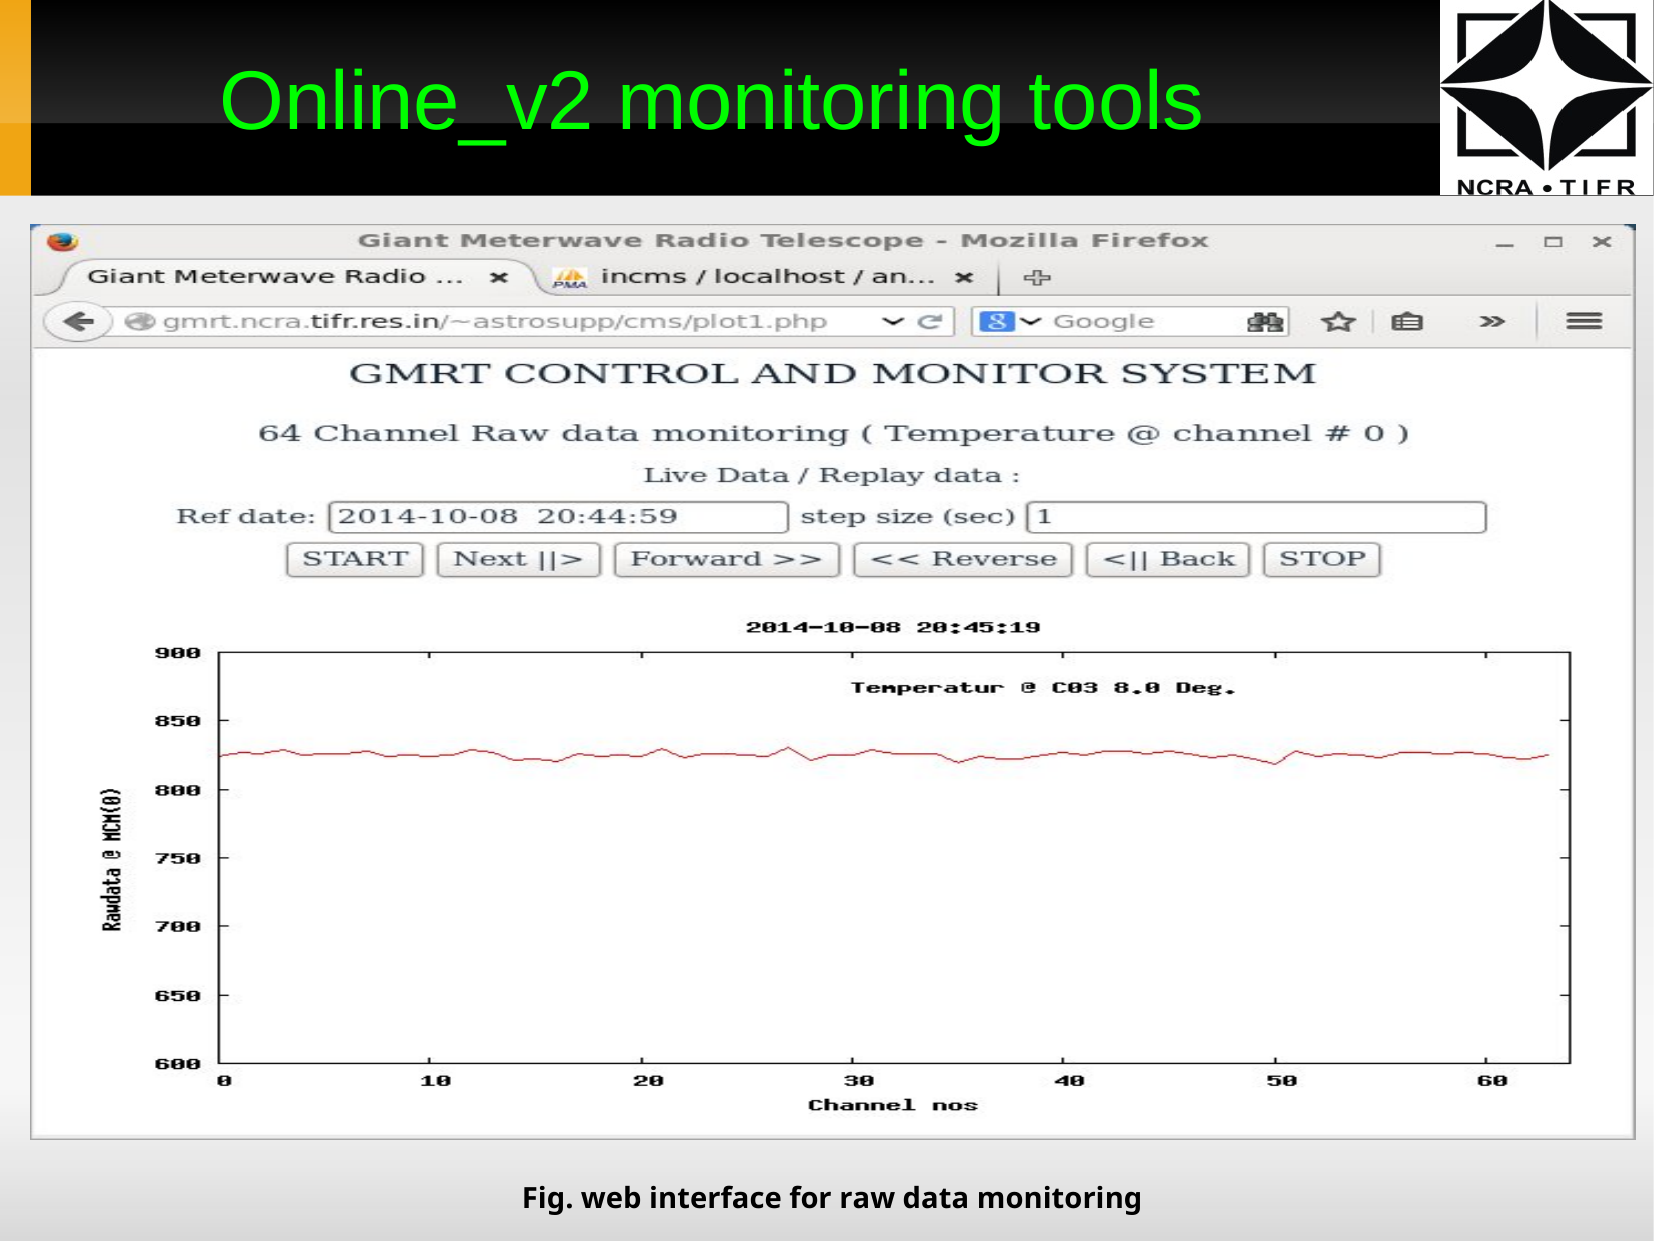

Online_v2 monitoring tools
#
Fig. web interface for raw data monitoring